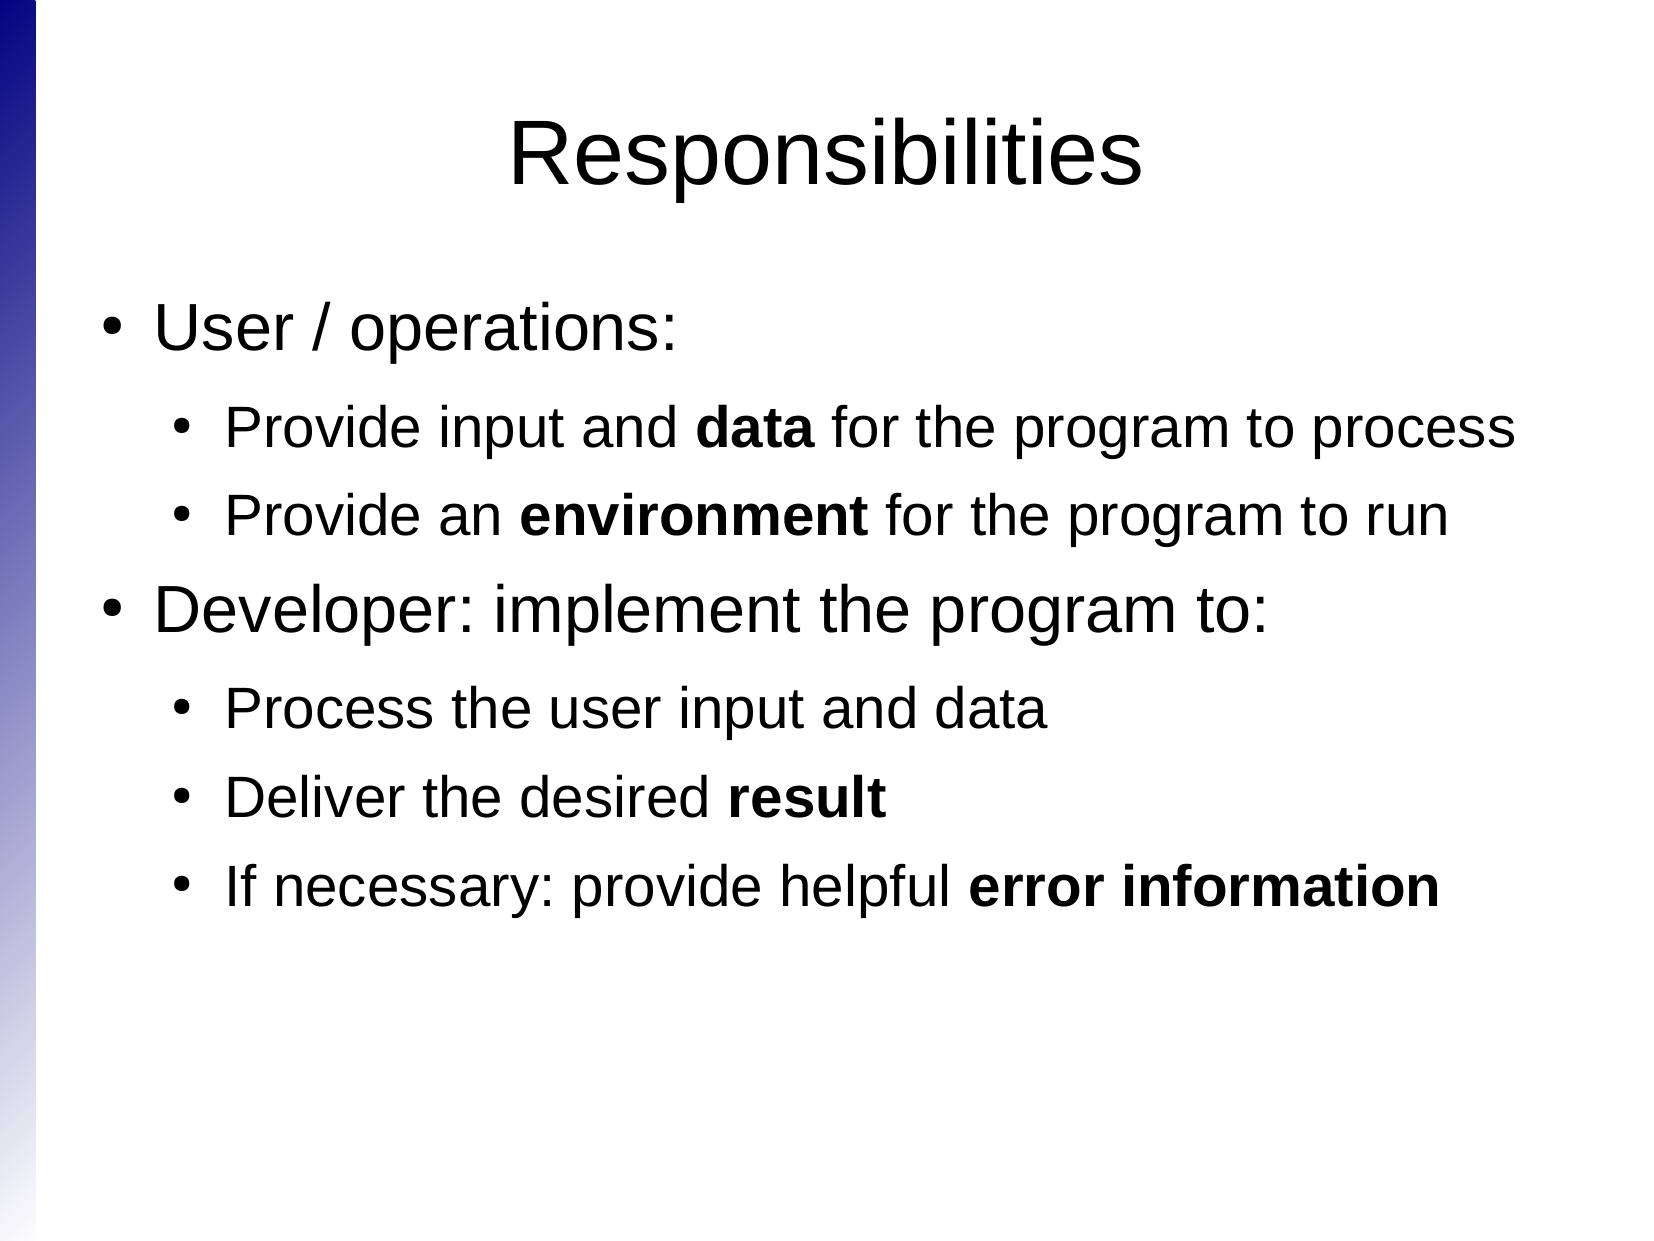

# Responsibilities
User / operations:
Provide input and data for the program to process
Provide an environment for the program to run
Developer: implement the program to:
Process the user input and data
Deliver the desired result
If necessary: provide helpful error information